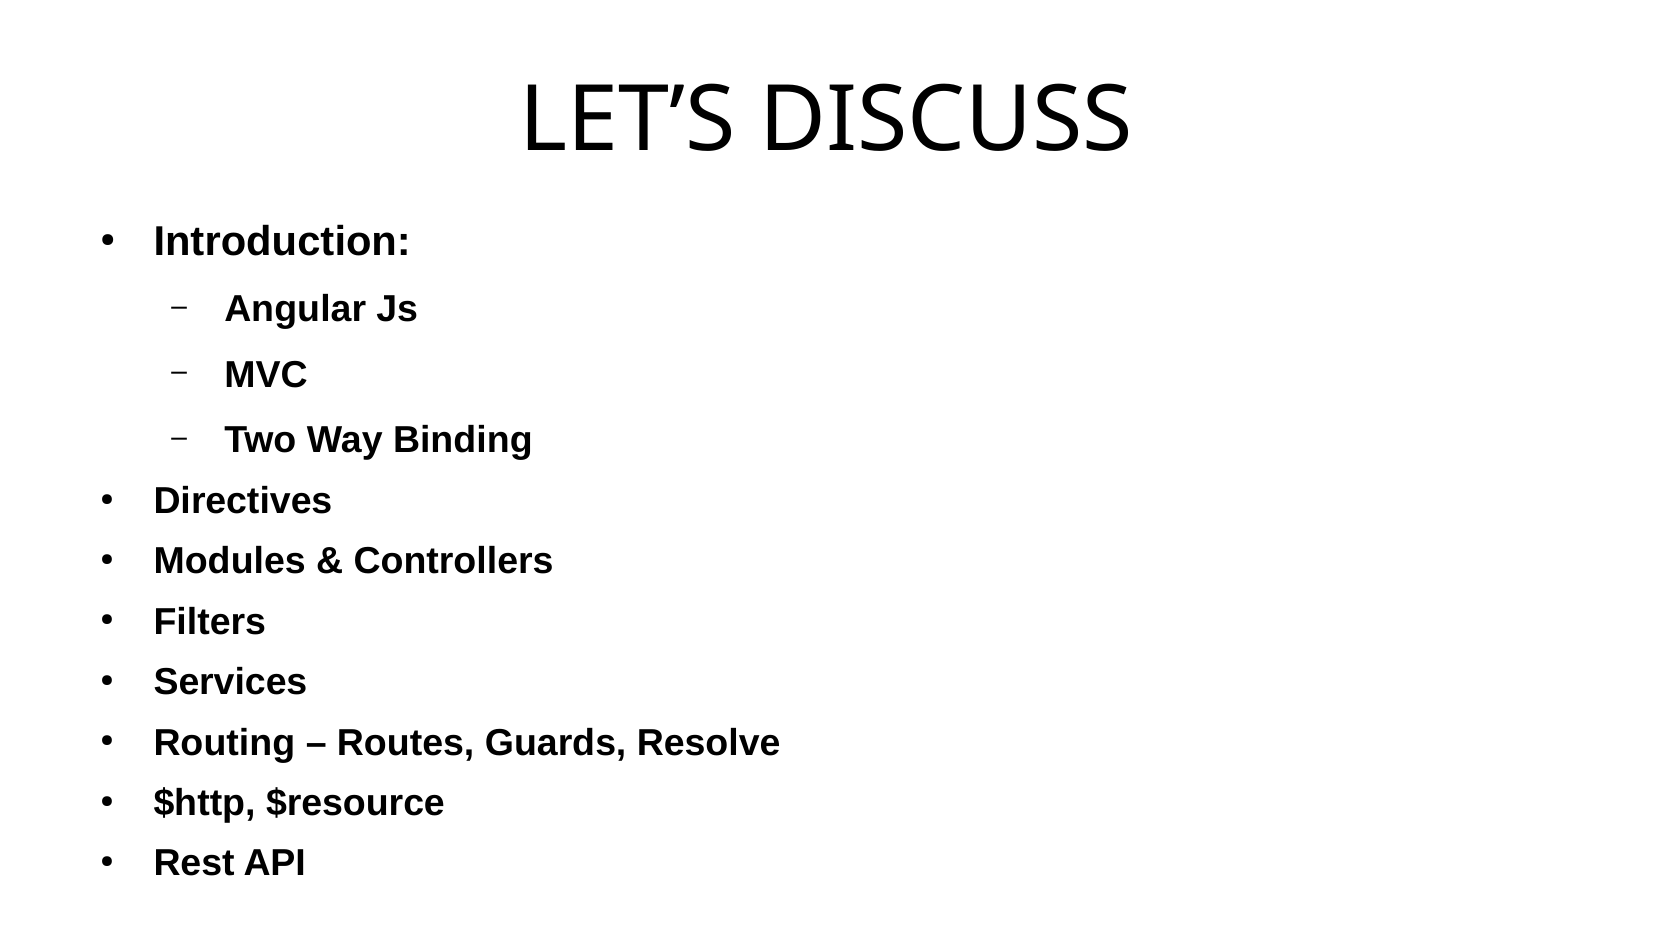

# LET’S DISCUSS
Introduction:
Angular Js
MVC
Two Way Binding
Directives
Modules & Controllers
Filters
Services
Routing – Routes, Guards, Resolve
$http, $resource
Rest API